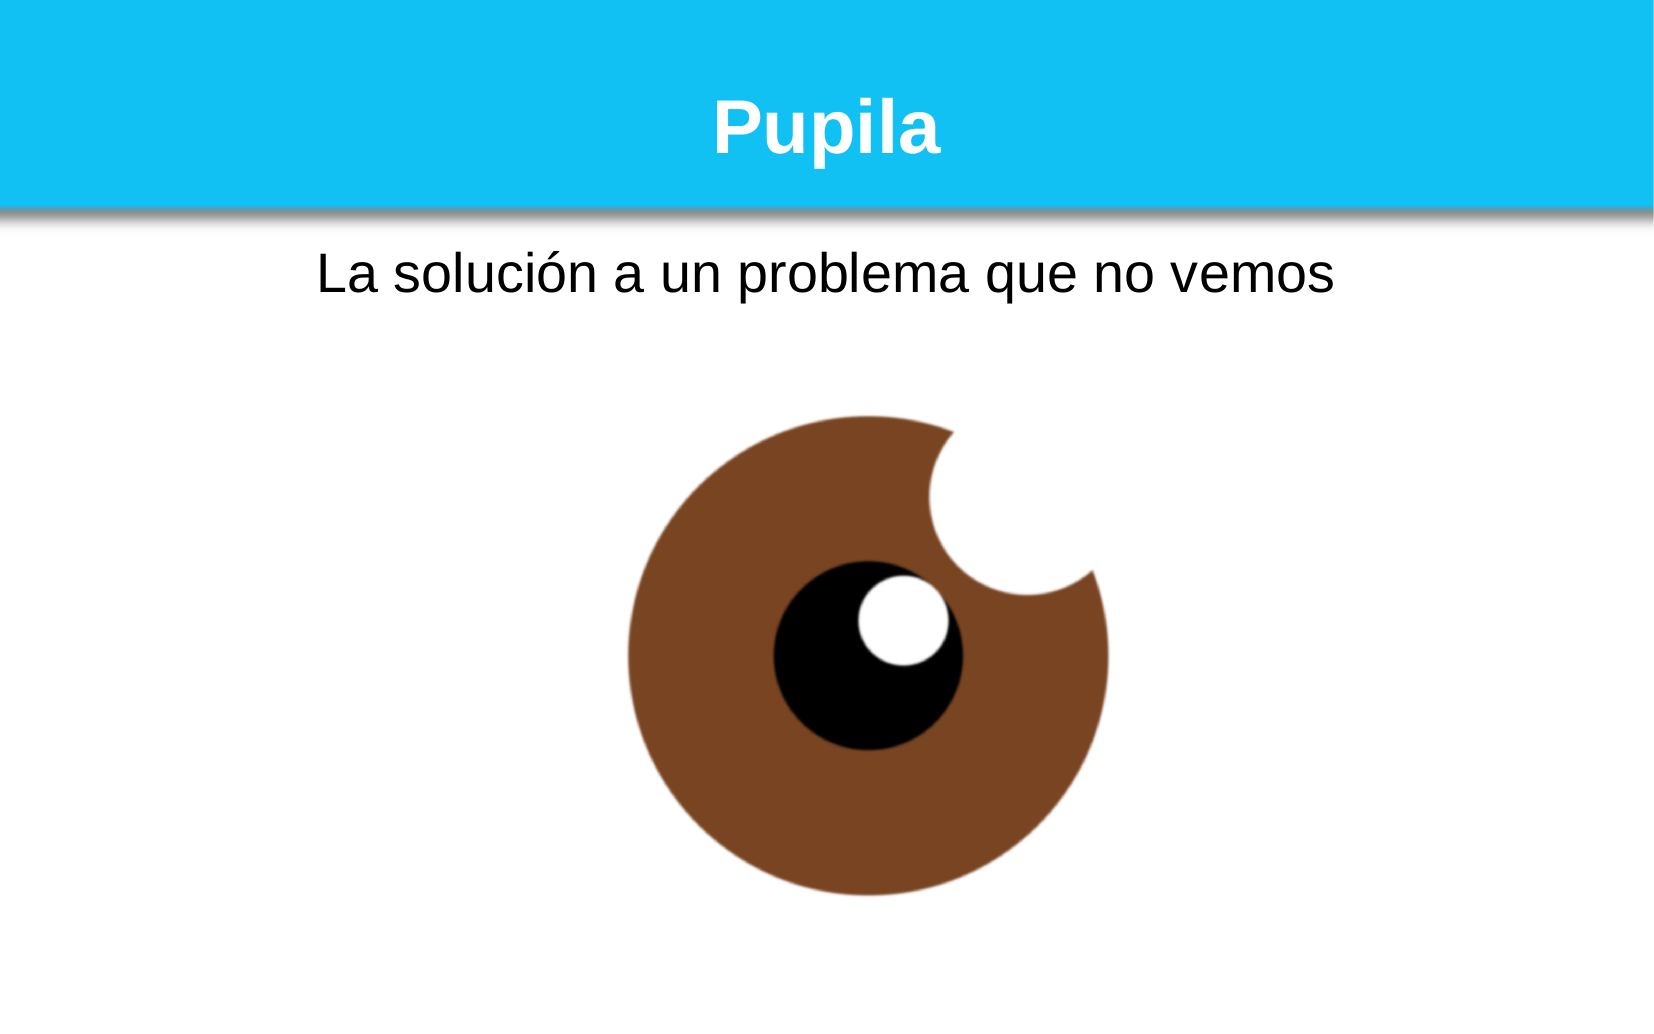

# Pupila
La solución a un problema que no vemos